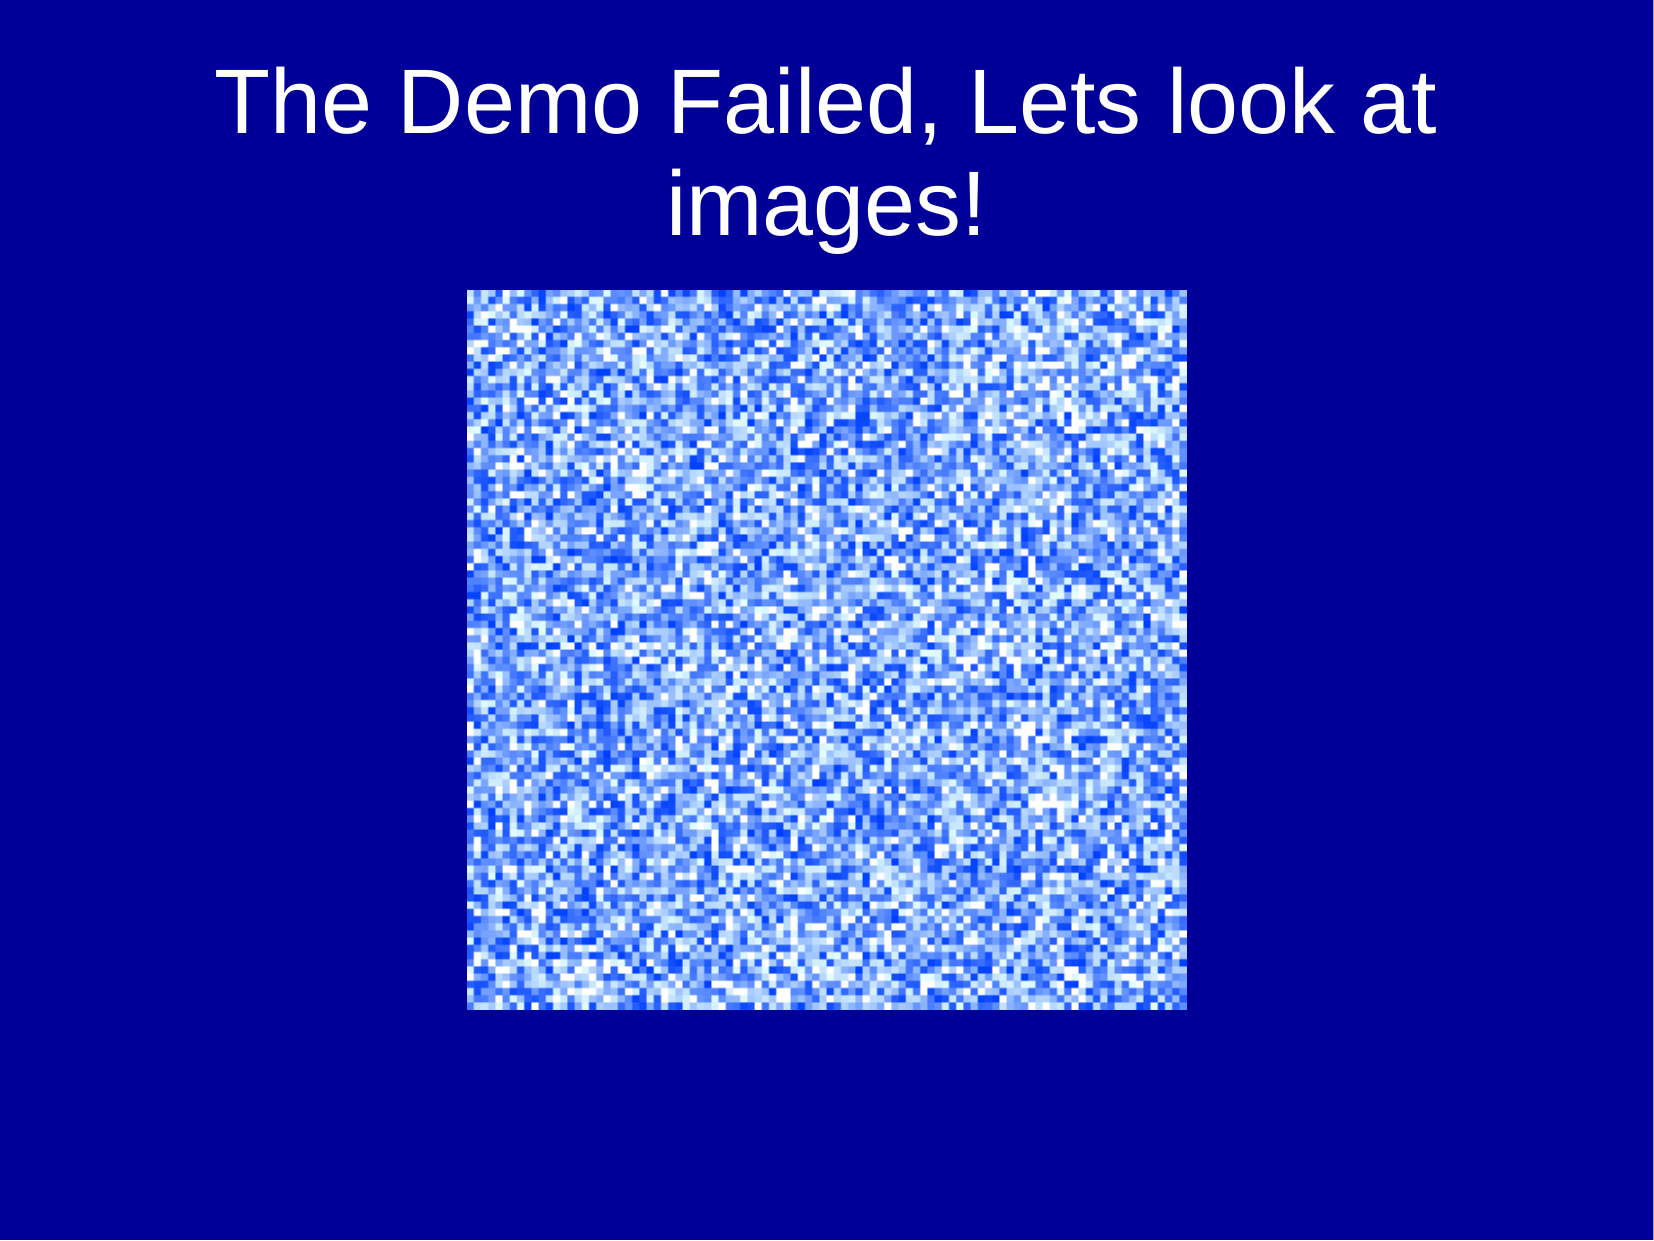

# The Demo Failed, Lets look at images!